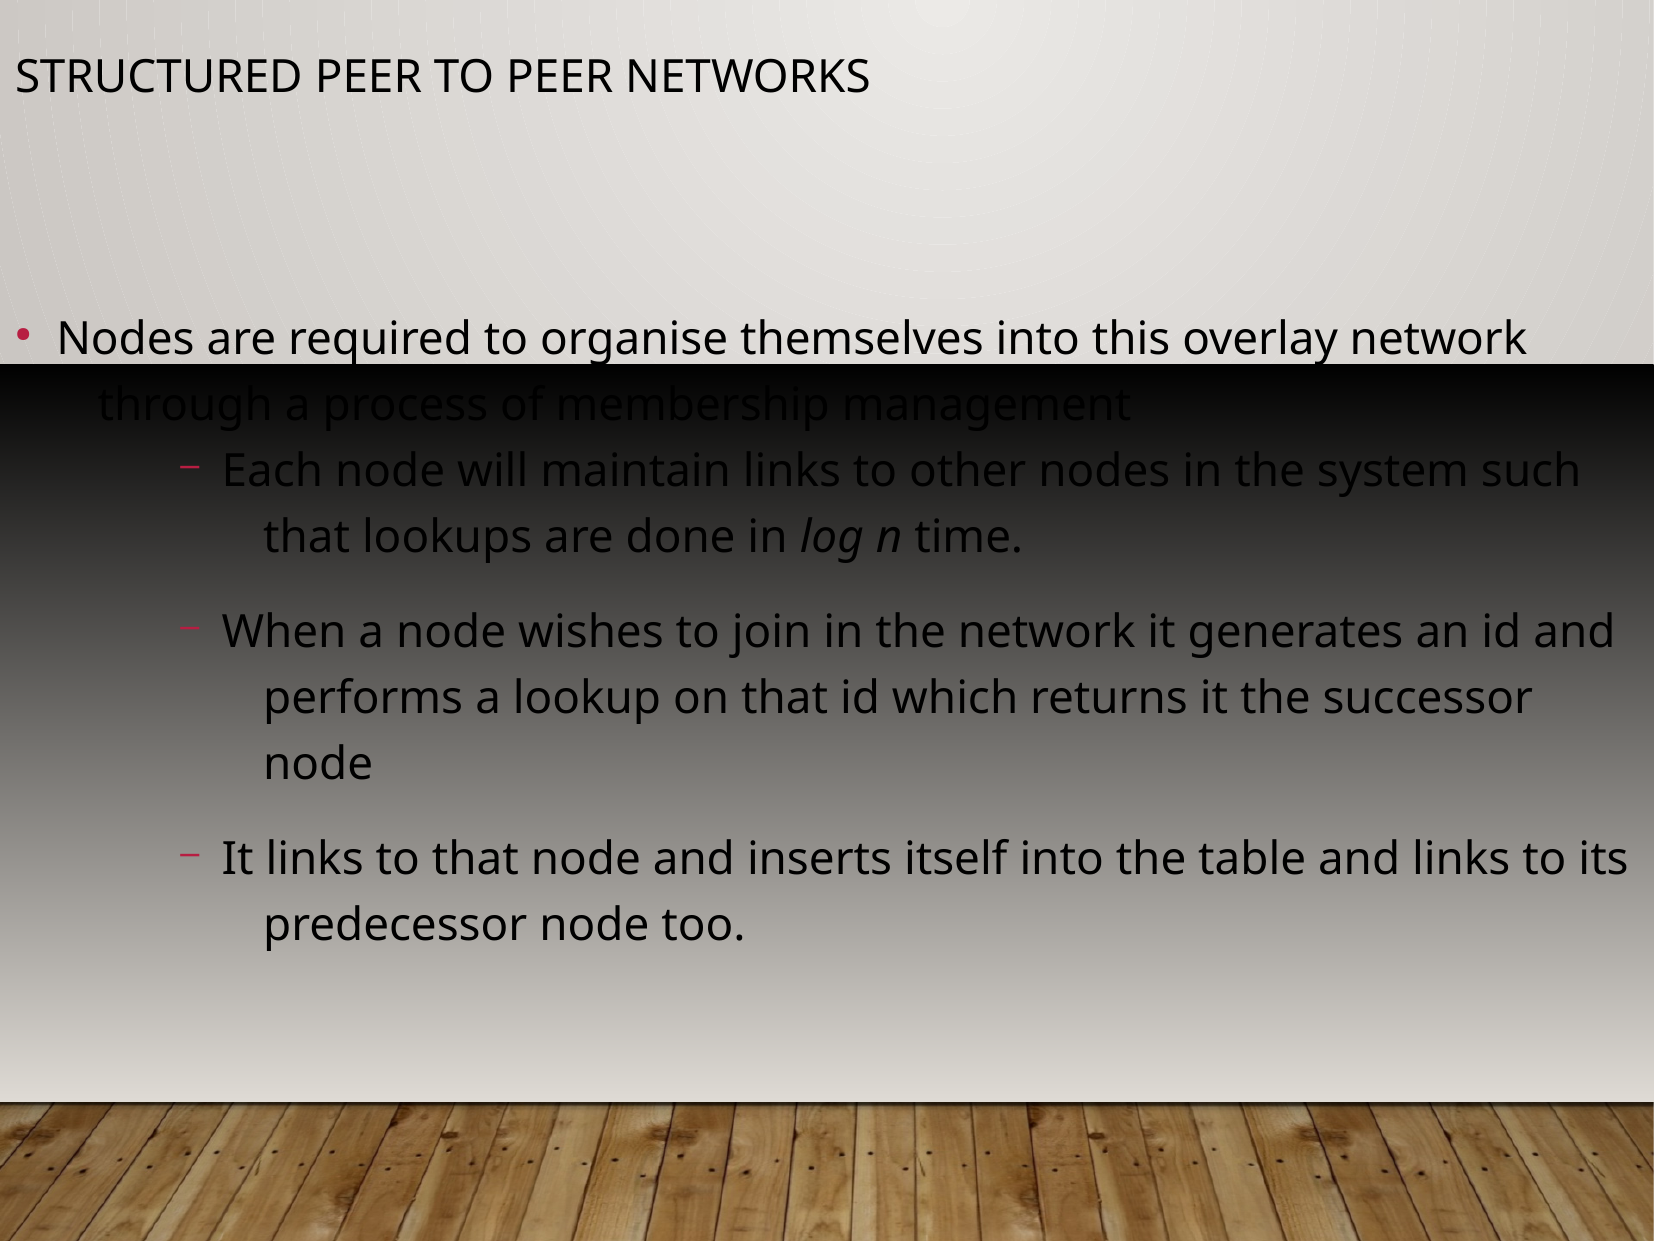

# Structured Peer to Peer networks
Nodes are required to organise themselves into this overlay network through a process of membership management
Each node will maintain links to other nodes in the system such that lookups are done in log n time.
When a node wishes to join in the network it generates an id and performs a lookup on that id which returns it the successor node
It links to that node and inserts itself into the table and links to its predecessor node too.